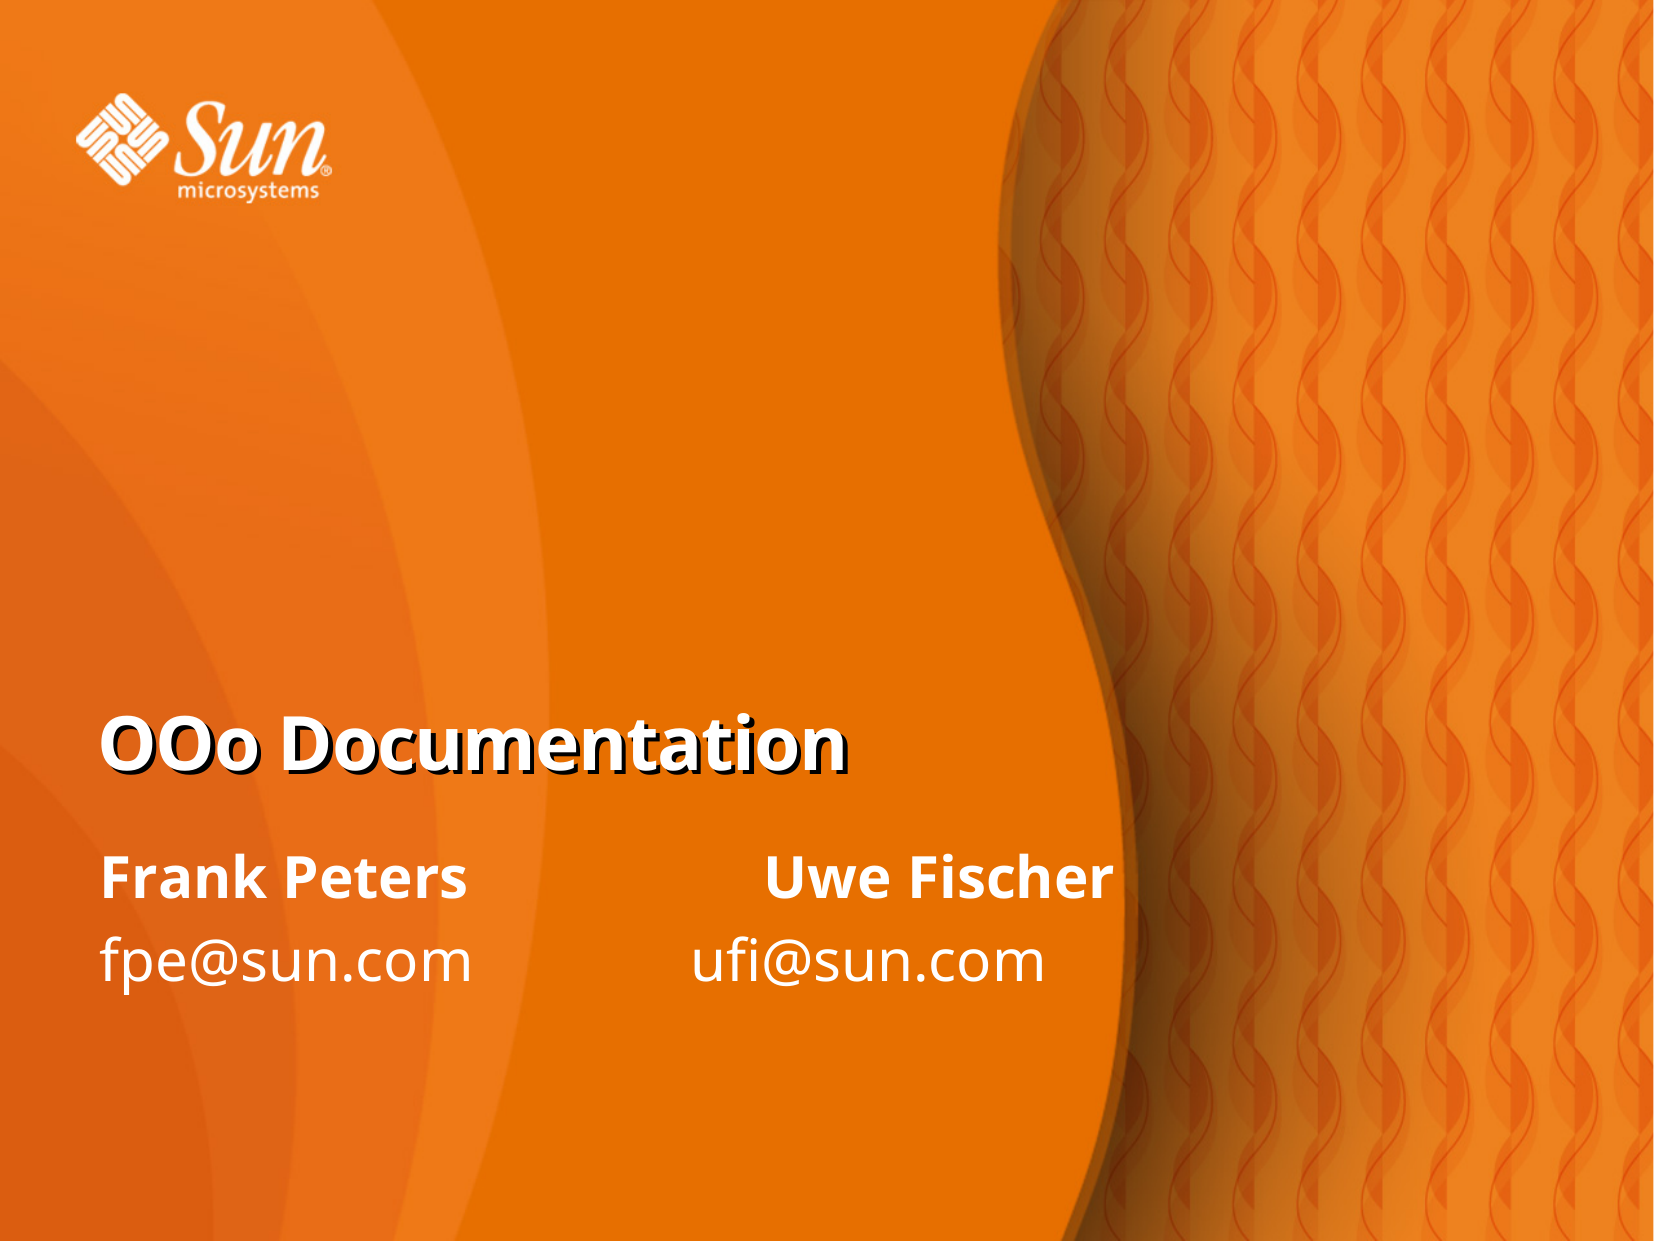

# OOo Documentation
Frank Peters				Uwe Fischer
fpe@sun.com			ufi@sun.com